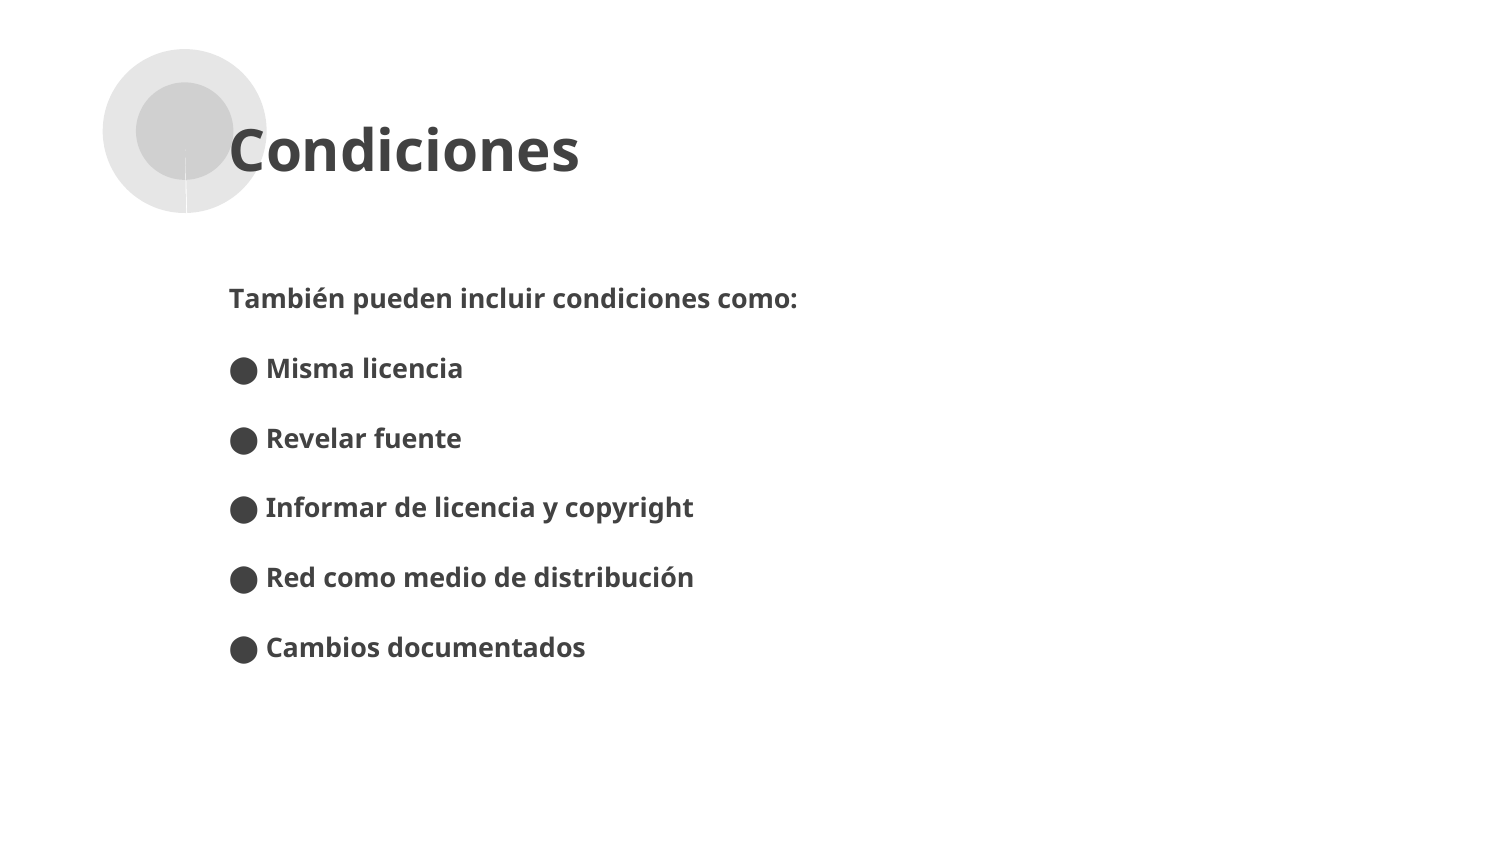

# Condiciones
También pueden incluir condiciones como:
⬤ Misma licencia
⬤ Revelar fuente
⬤ Informar de licencia y copyright
⬤ Red como medio de distribución
⬤ Cambios documentados